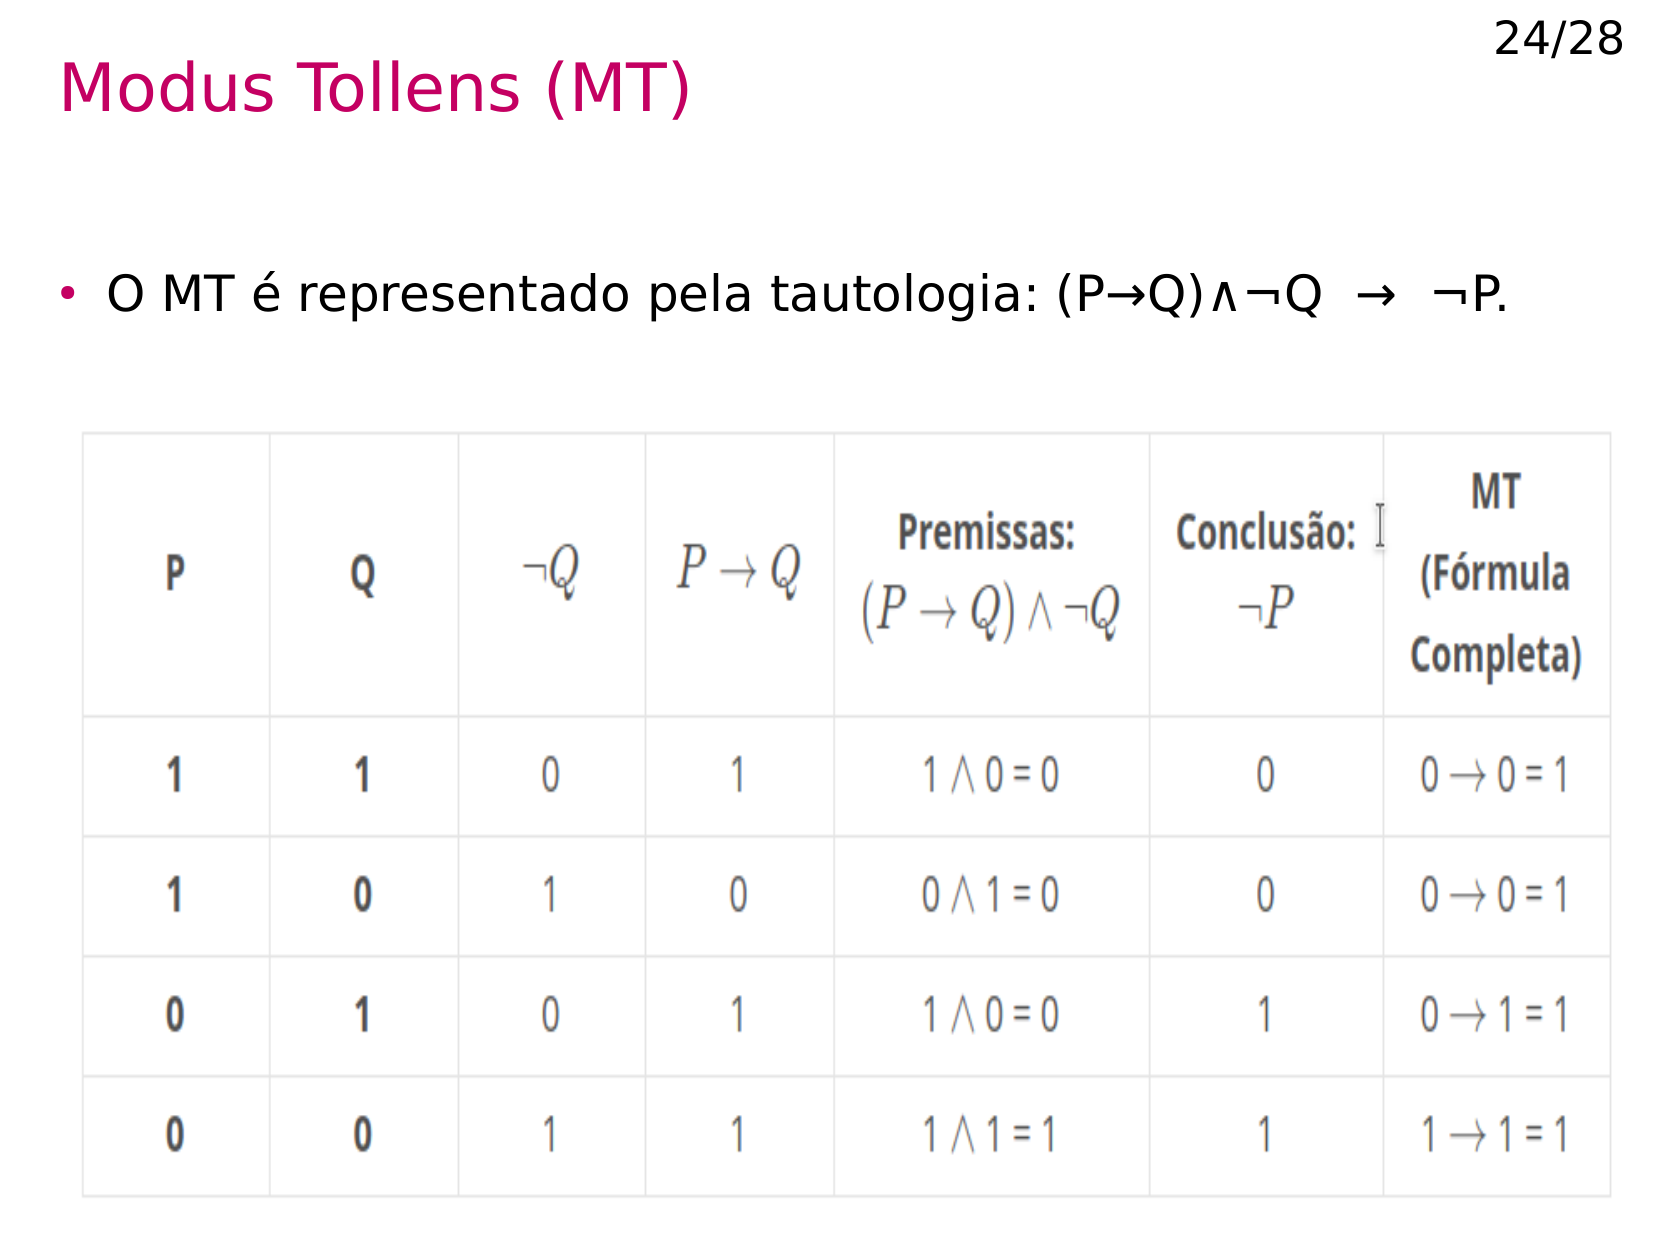

24
# Modus Tollens (MT)
O MT é representado pela tautologia: (P→Q)∧¬Q → ¬P.